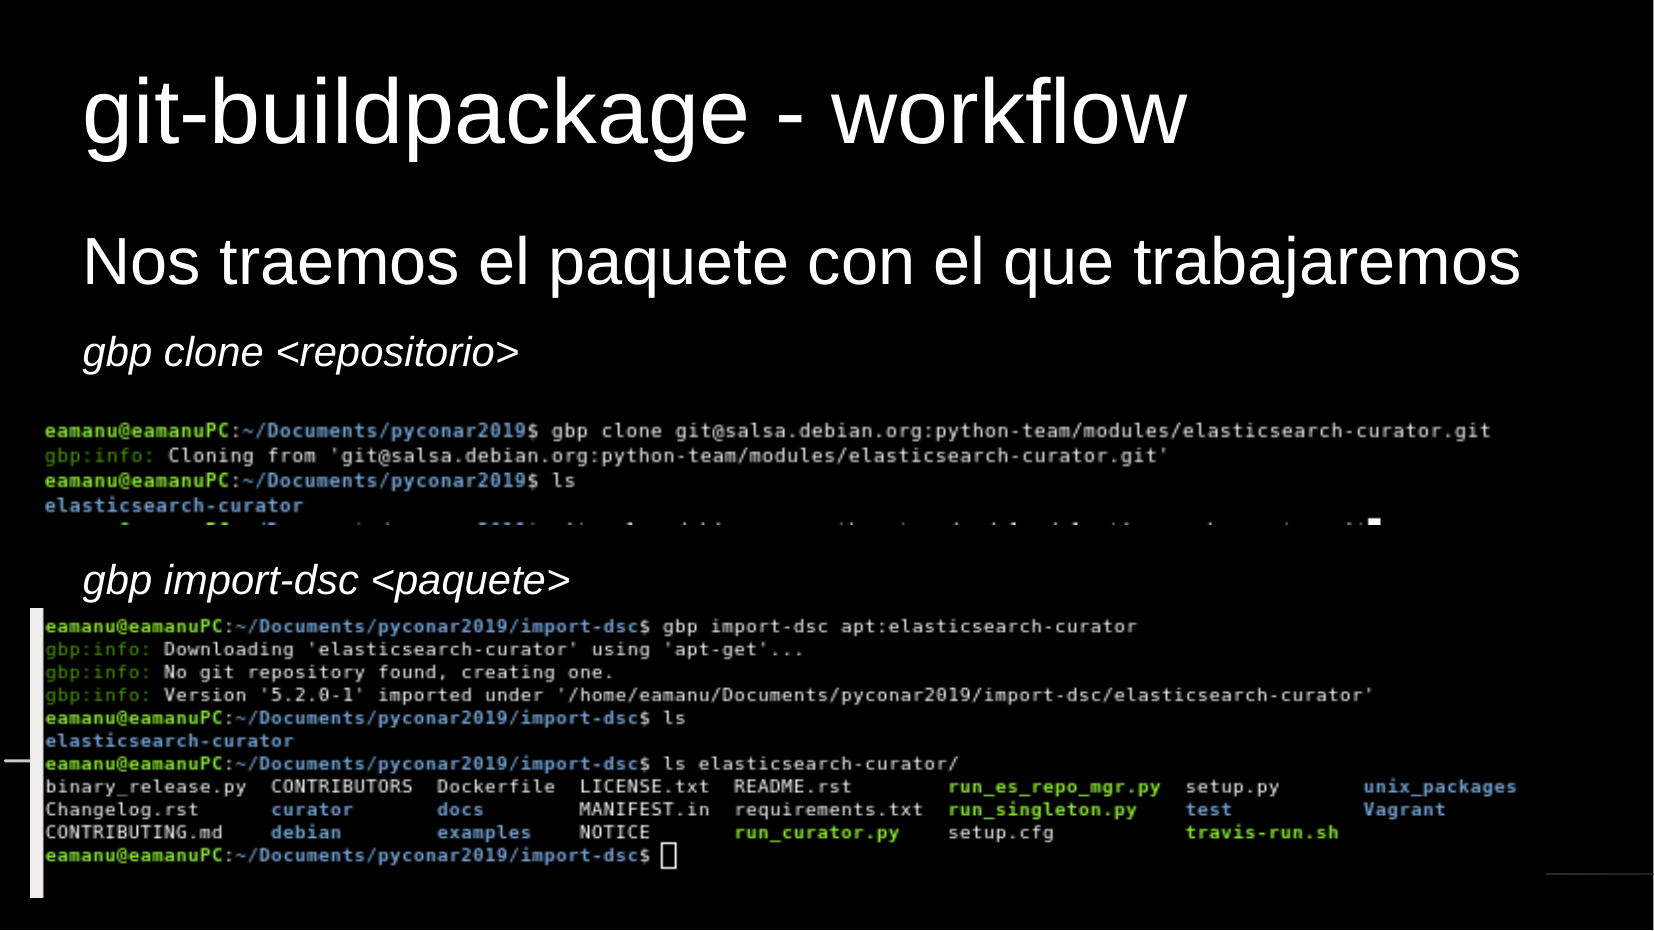

# git-buildpackage - workflow
Nos traemos el paquete con el que trabajaremos
gbp clone <repositorio>
gbp import-dsc <paquete>